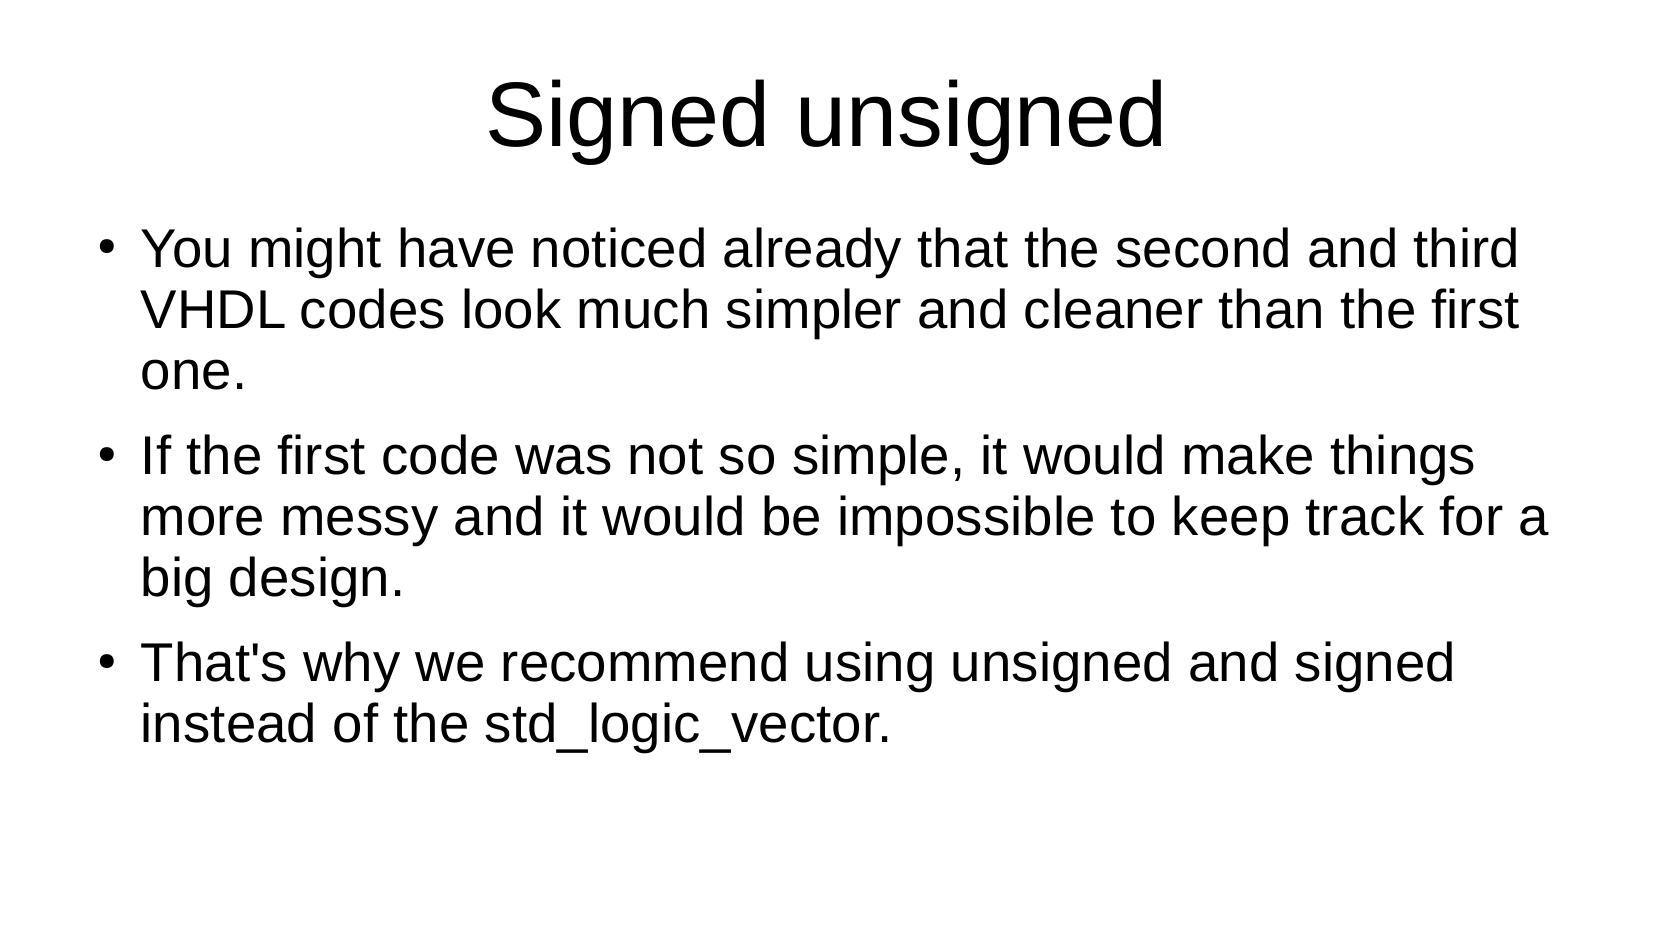

# Signed unsigned
You might have noticed already that the second and third VHDL codes look much simpler and cleaner than the first one.
If the first code was not so simple, it would make things more messy and it would be impossible to keep track for a big design.
That's why we recommend using unsigned and signed instead of the std_logic_vector.